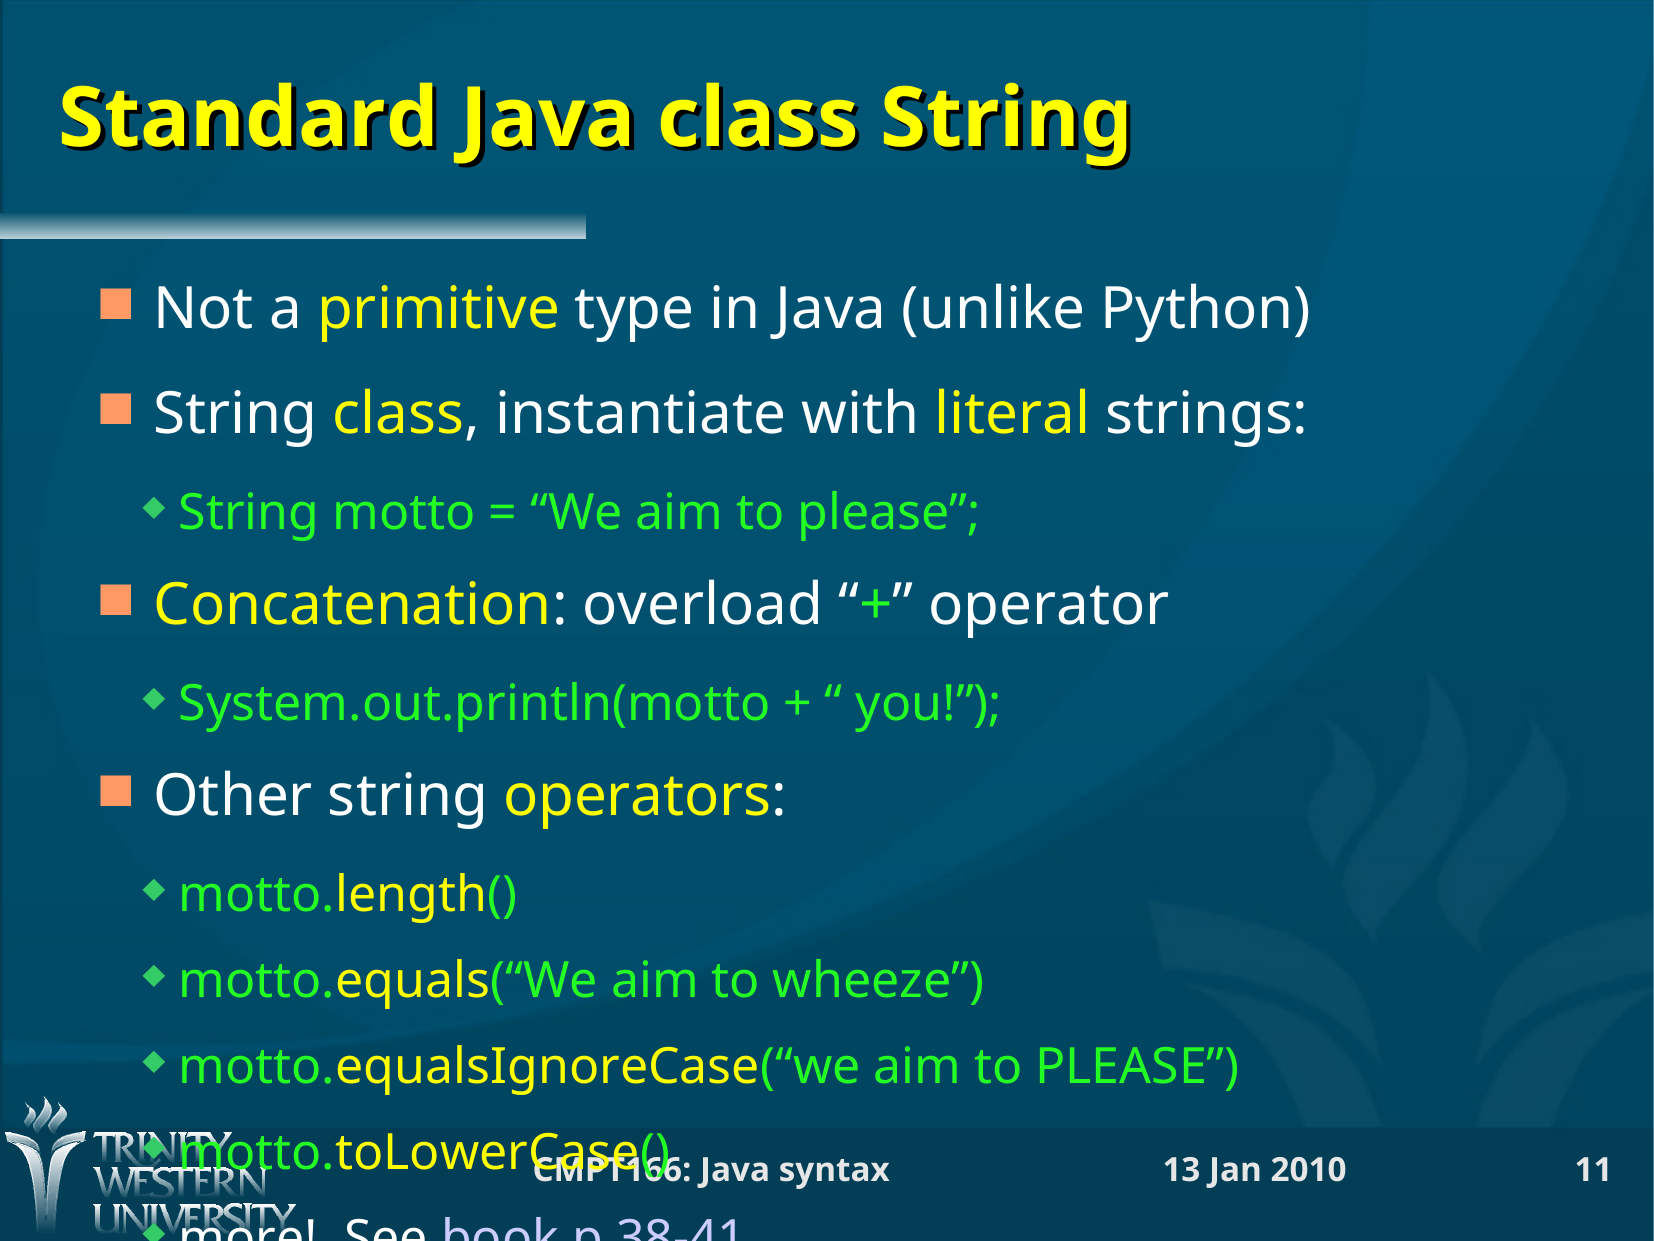

# Standard Java class String
Not a primitive type in Java (unlike Python)
String class, instantiate with literal strings:
String motto = “We aim to please”;
Concatenation: overload “+” operator
System.out.println(motto + “ you!”);
Other string operators:
motto.length()
motto.equals(“We aim to wheeze”)
motto.equalsIgnoreCase(“we aim to PLEASE”)
motto.toLowerCase()
more! See book p.38-41.
CMPT166: Java syntax
13 Jan 2010
11